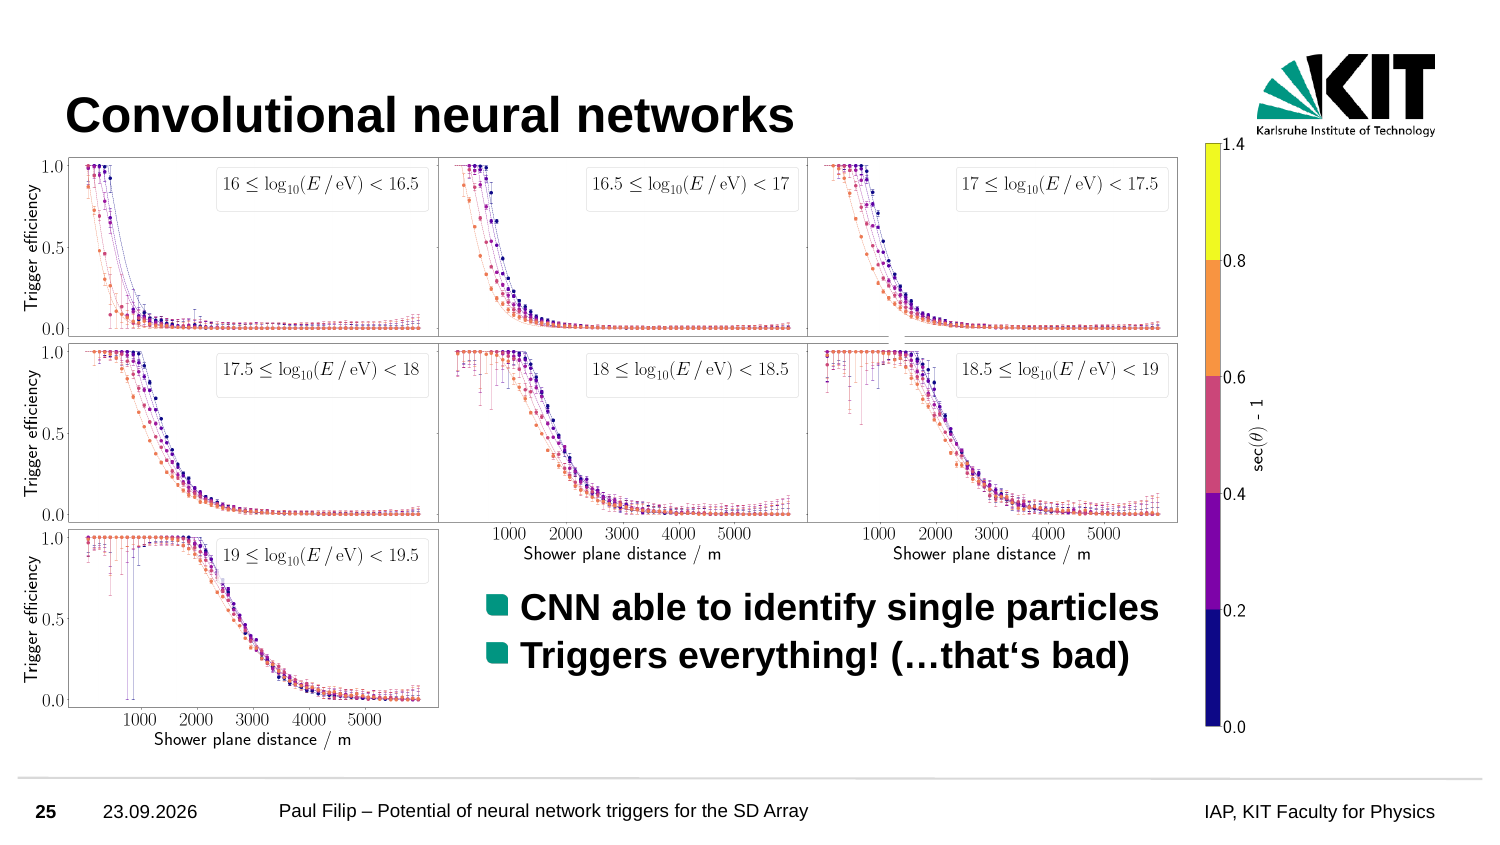

# Convolutional neural networks
CNN able to identify single particles
Triggers everything! (…that‘s bad)
25